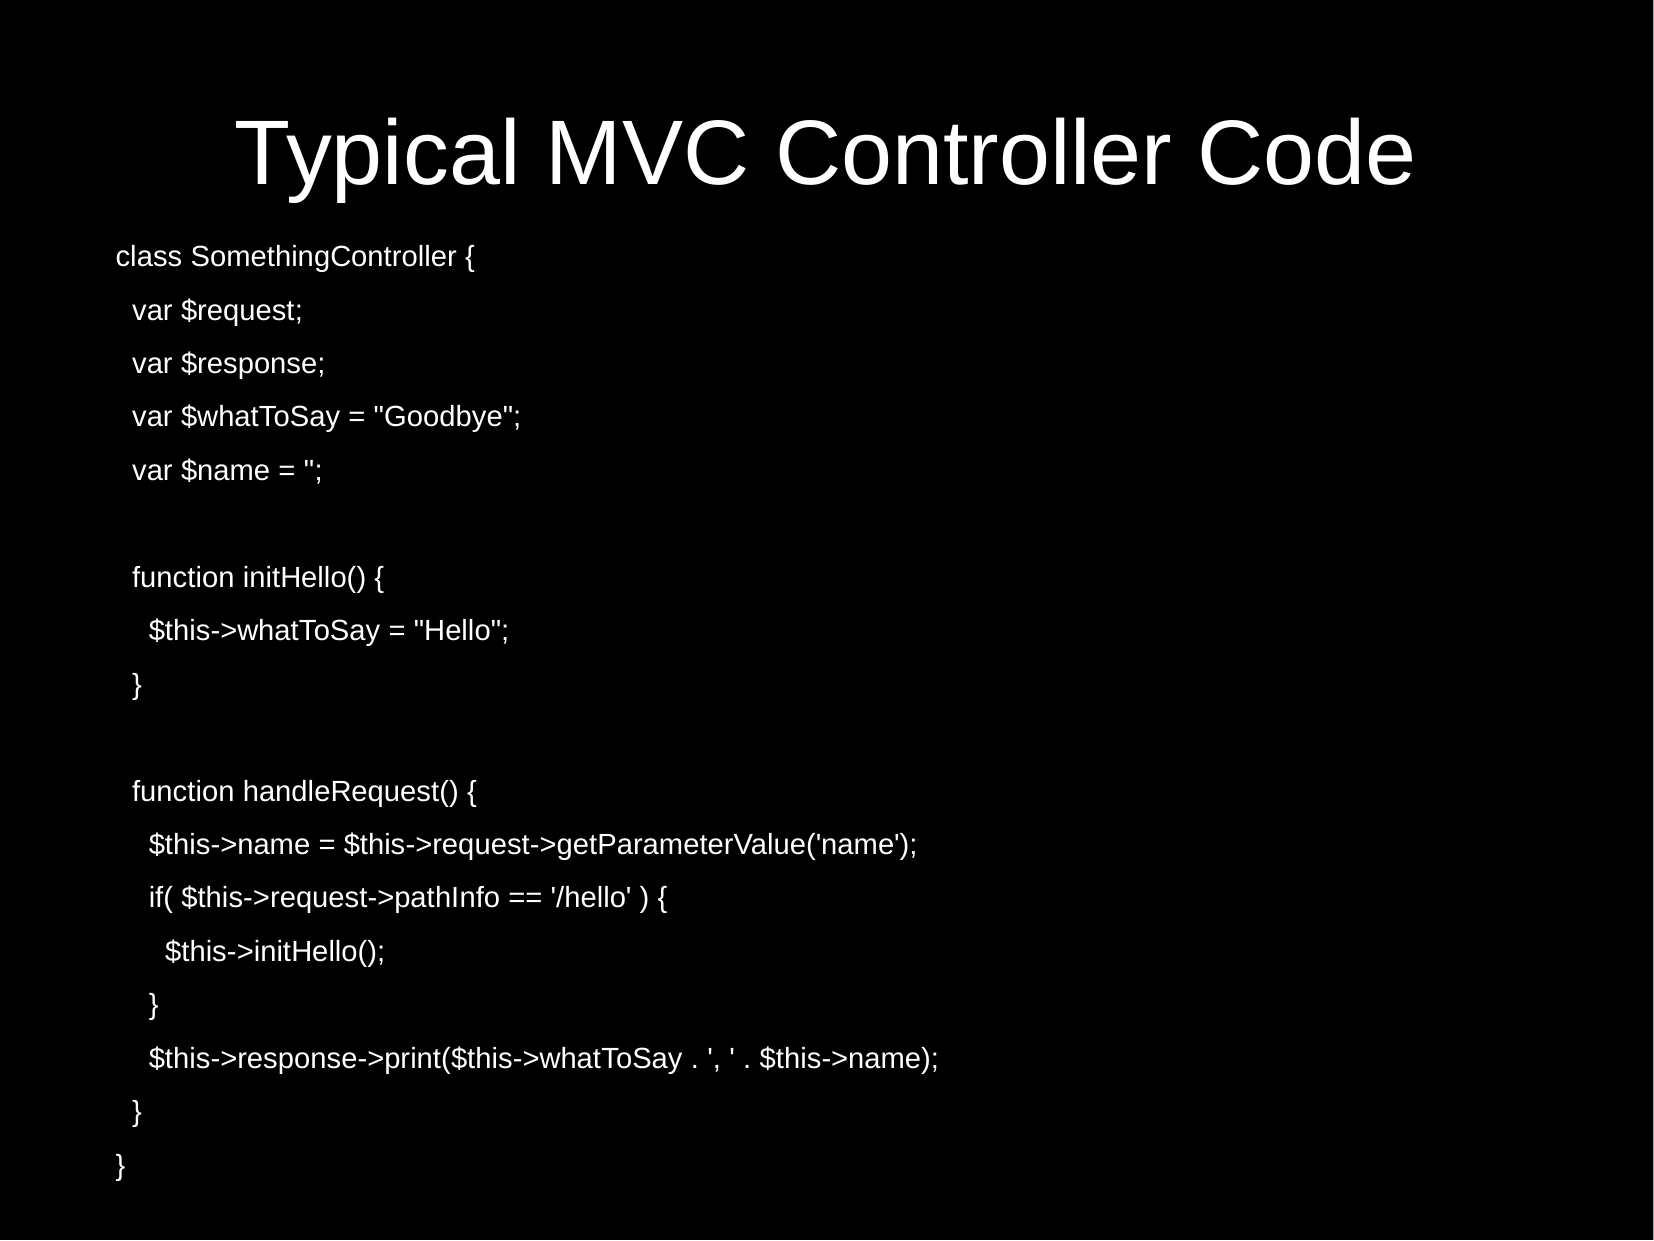

# Typical MVC Controller Code
 class SomethingController {
 var $request;
 var $response;
 var $whatToSay = "Goodbye";
 var $name = '';
 function initHello() {
 $this->whatToSay = "Hello";
 }
 function handleRequest() {
 $this->name = $this->request->getParameterValue('name');
 if( $this->request->pathInfo == '/hello' ) {
 $this->initHello();
 }
 $this->response->print($this->whatToSay . ', ' . $this->name);
 }
 }